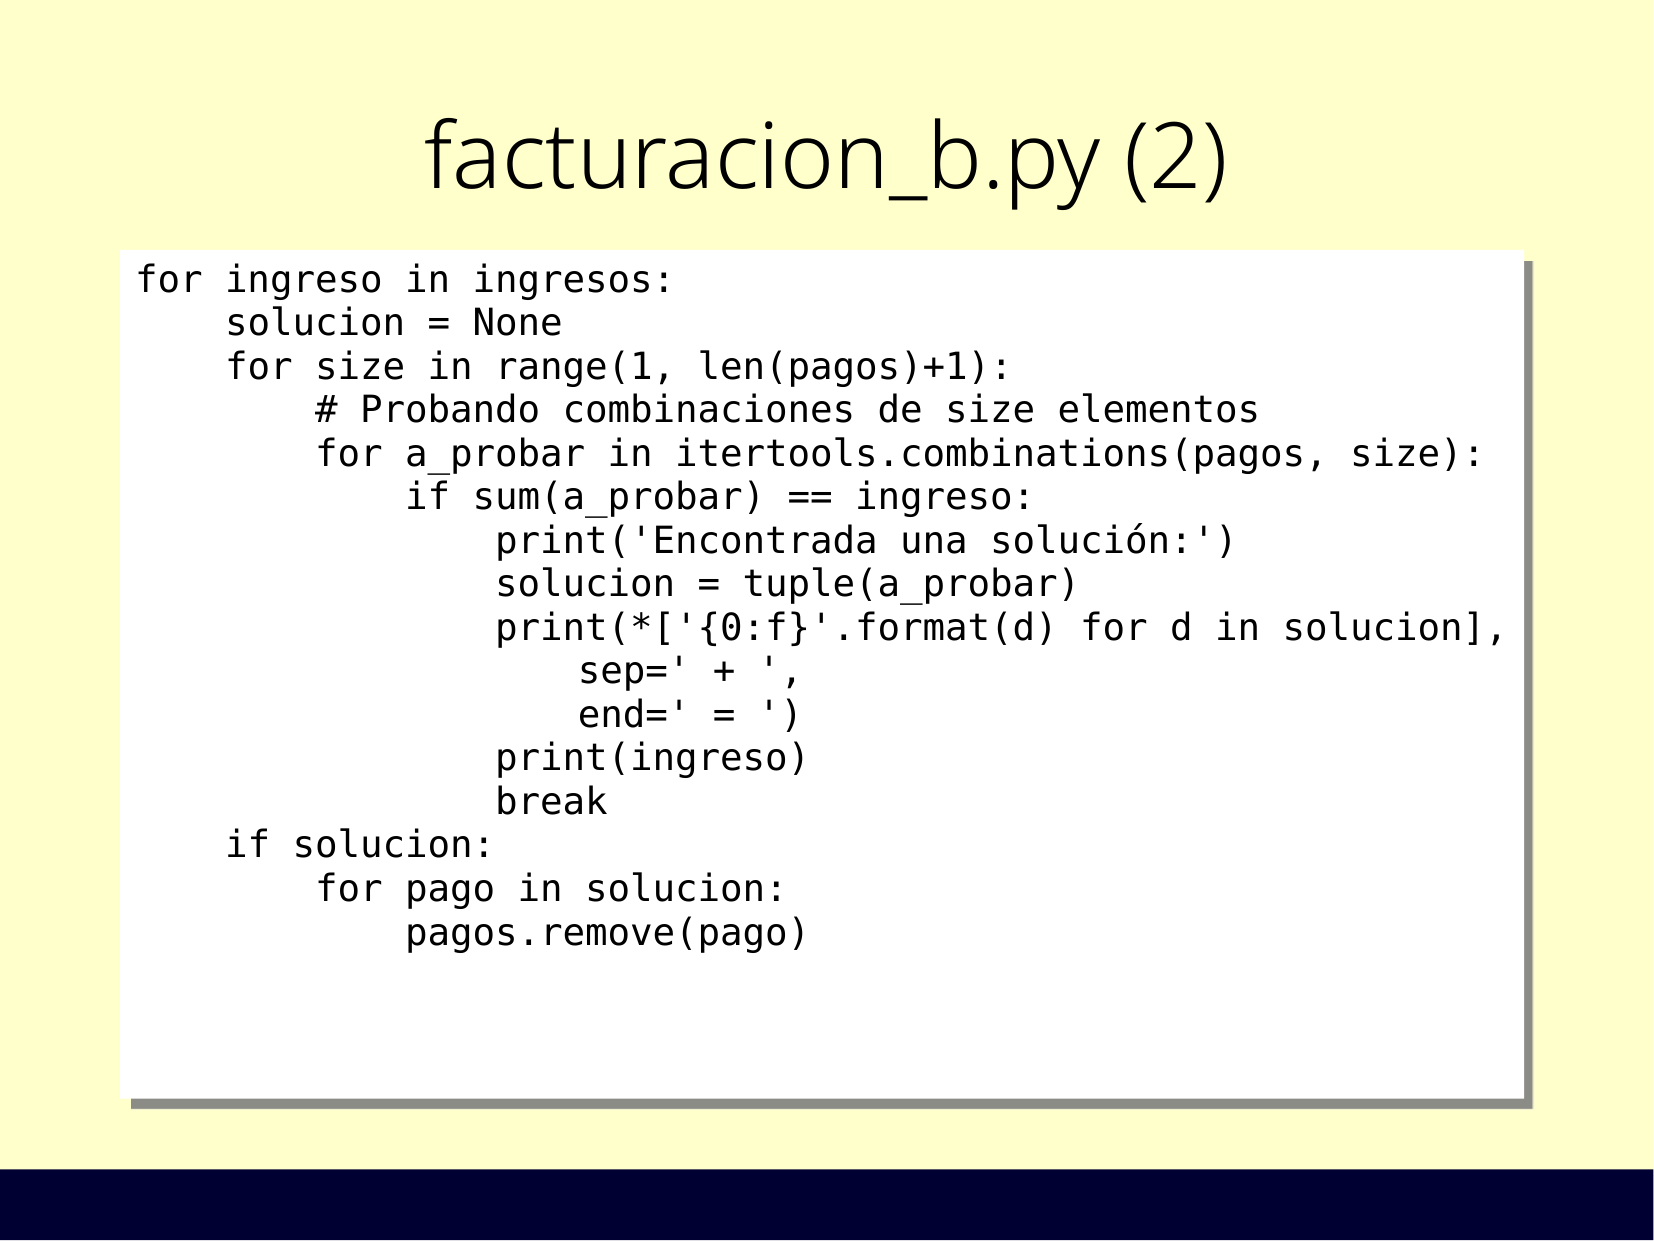

# facturacion_b.py (2)
for ingreso in ingresos:
 solucion = None
 for size in range(1, len(pagos)+1):
 # Probando combinaciones de size elementos
 for a_probar in itertools.combinations(pagos, size):
 if sum(a_probar) == ingreso:
 print('Encontrada una solución:')
 solucion = tuple(a_probar)
 print(*['{0:f}'.format(d) for d in solucion],
						sep=' + ',
						end=' = ')
 print(ingreso)
 break
 if solucion:
 for pago in solucion:
 pagos.remove(pago)